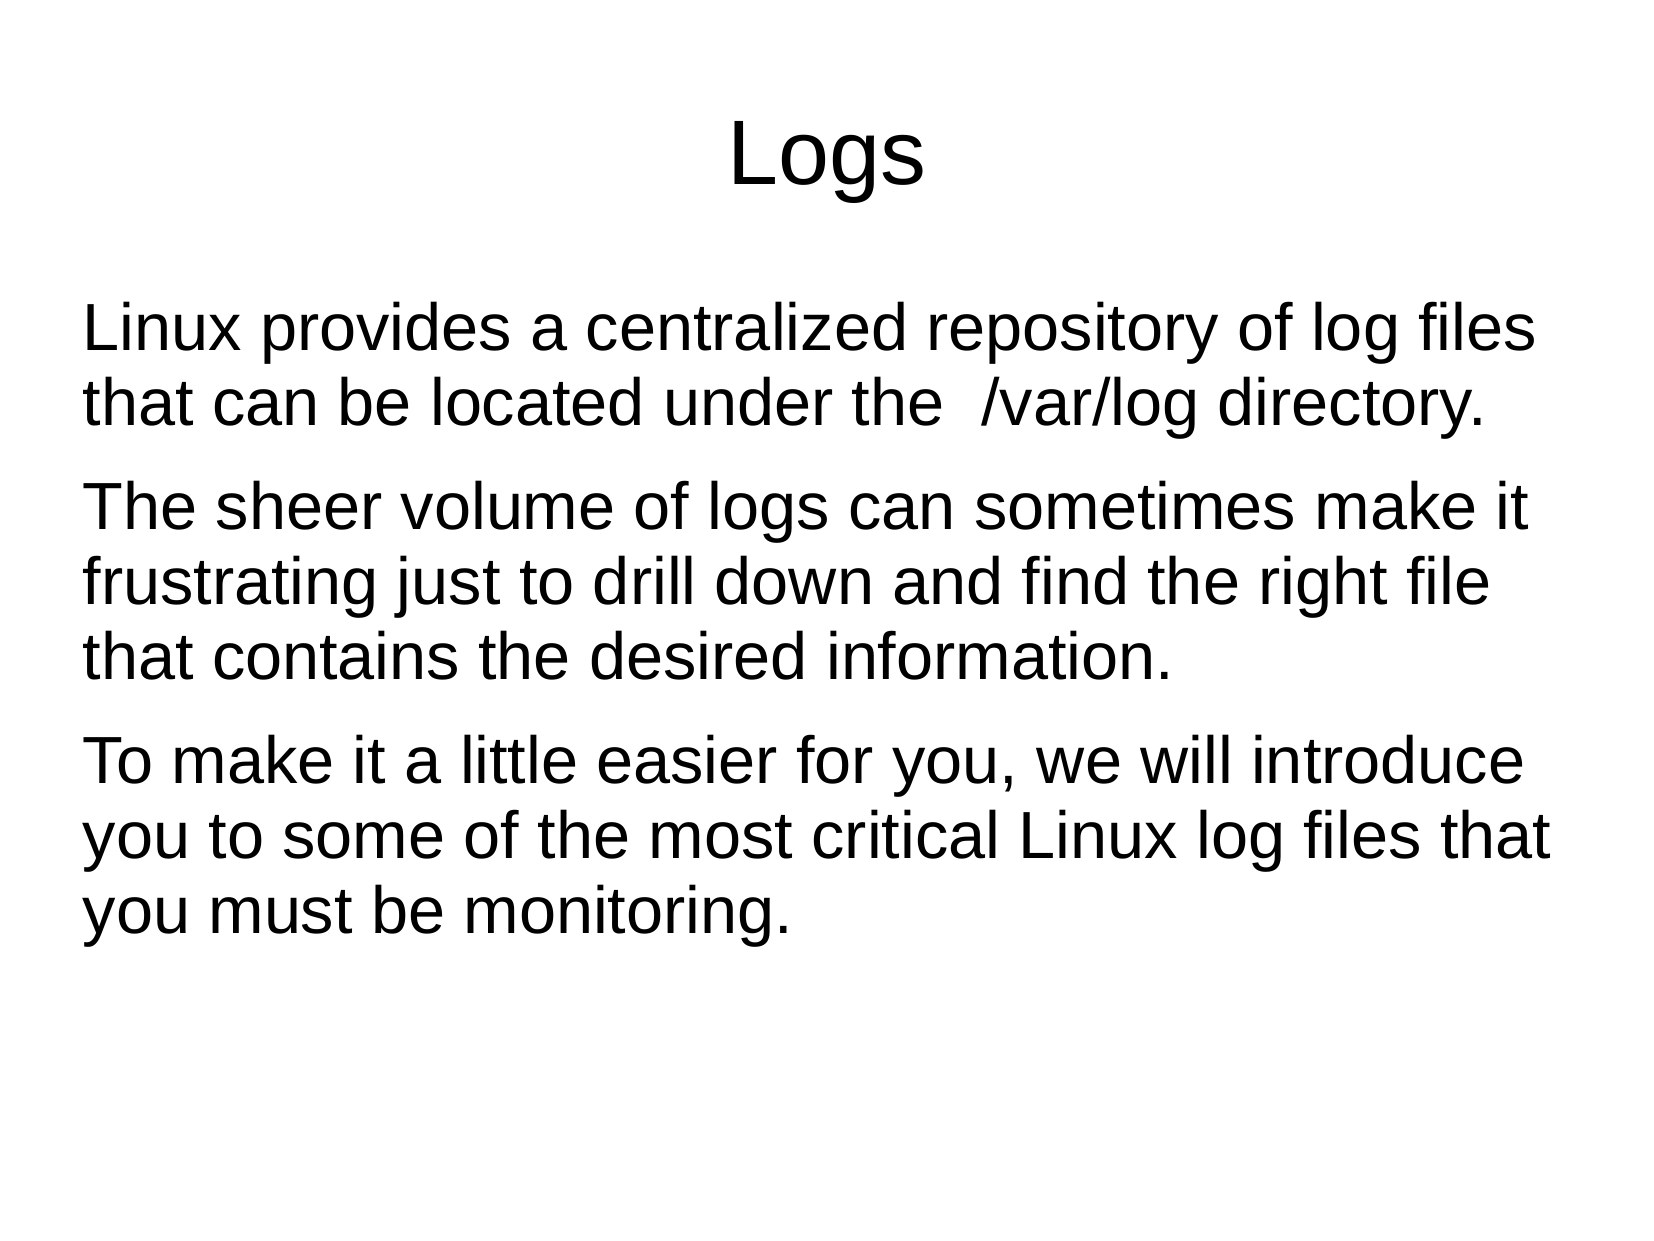

# Logs
Linux provides a centralized repository of log files that can be located under the  /var/log directory.
The sheer volume of logs can sometimes make it frustrating just to drill down and find the right file that contains the desired information.
To make it a little easier for you, we will introduce you to some of the most critical Linux log files that you must be monitoring.